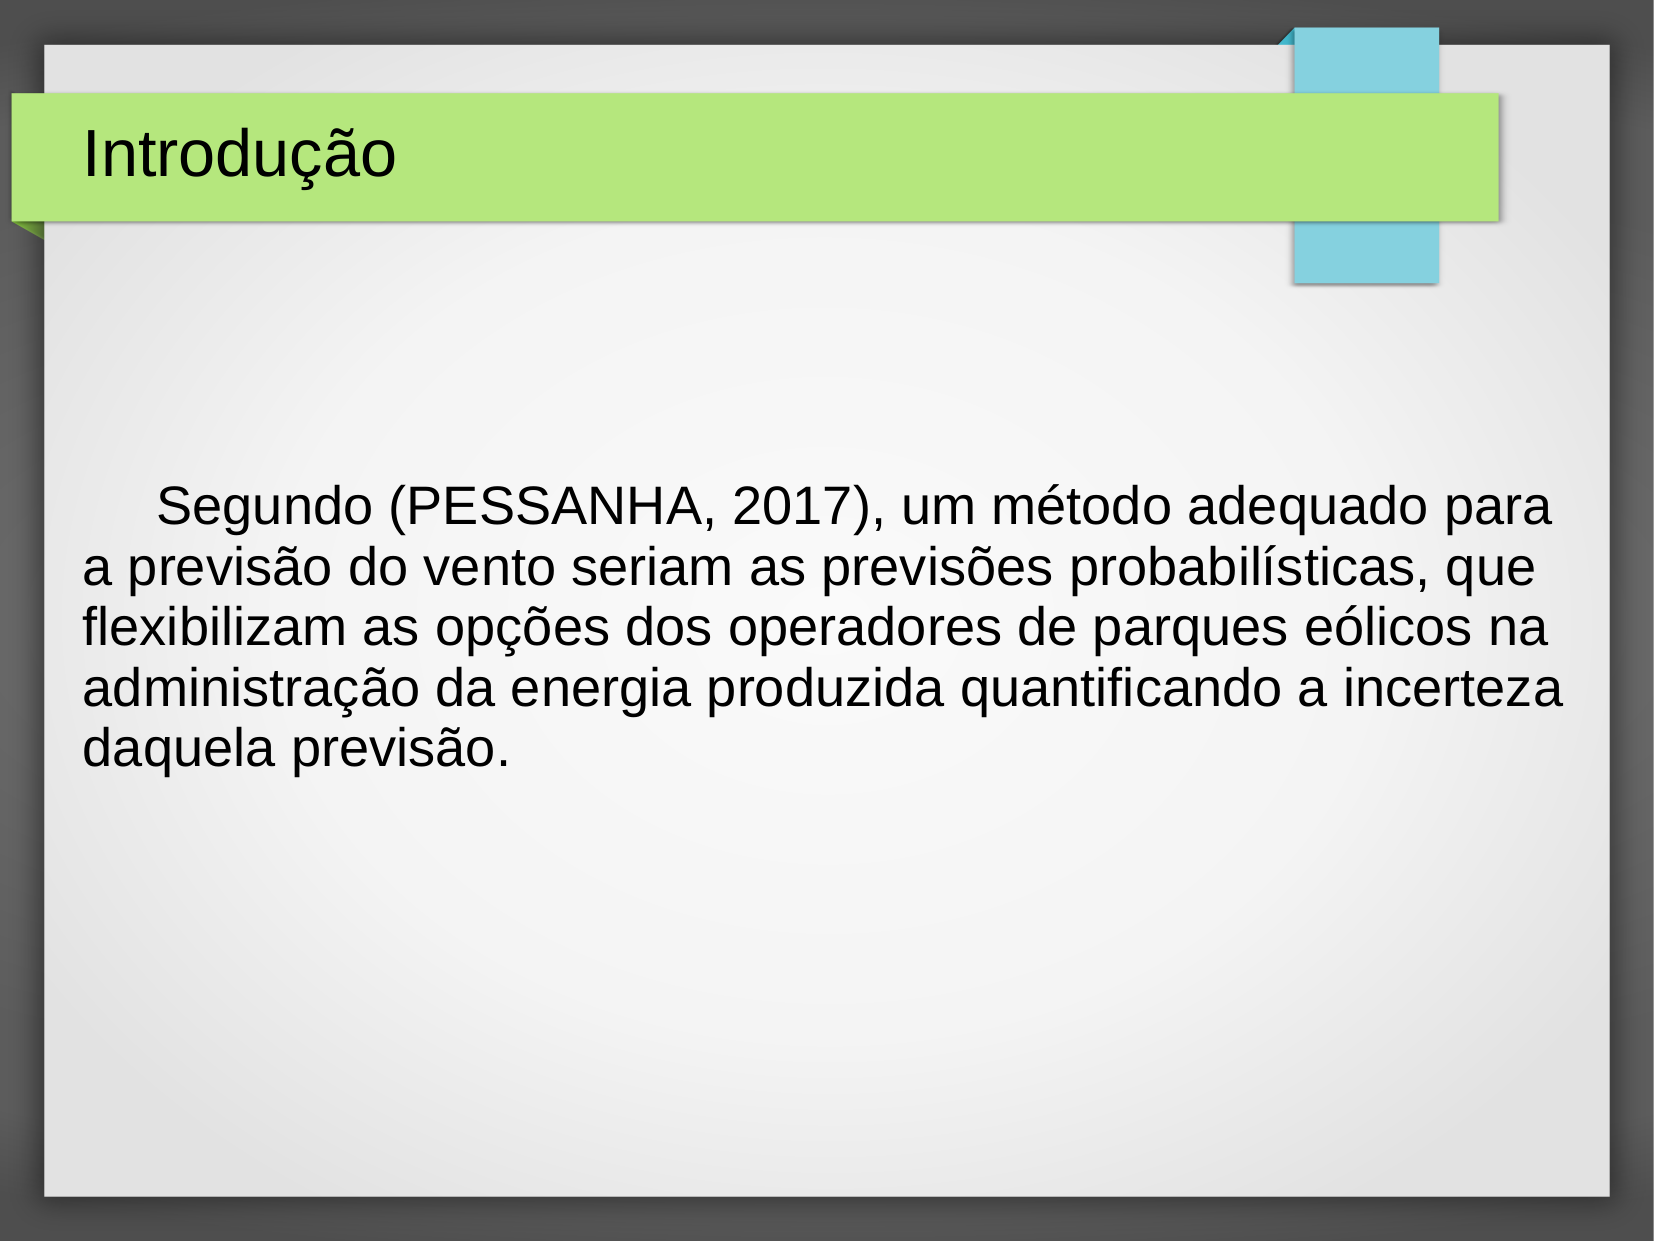

# Introdução
Segundo (PESSANHA, 2017), um método adequado para a previsão do vento seriam as previsões probabilísticas, que flexibilizam as opções dos operadores de parques eólicos na administração da energia produzida quantificando a incerteza daquela previsão.